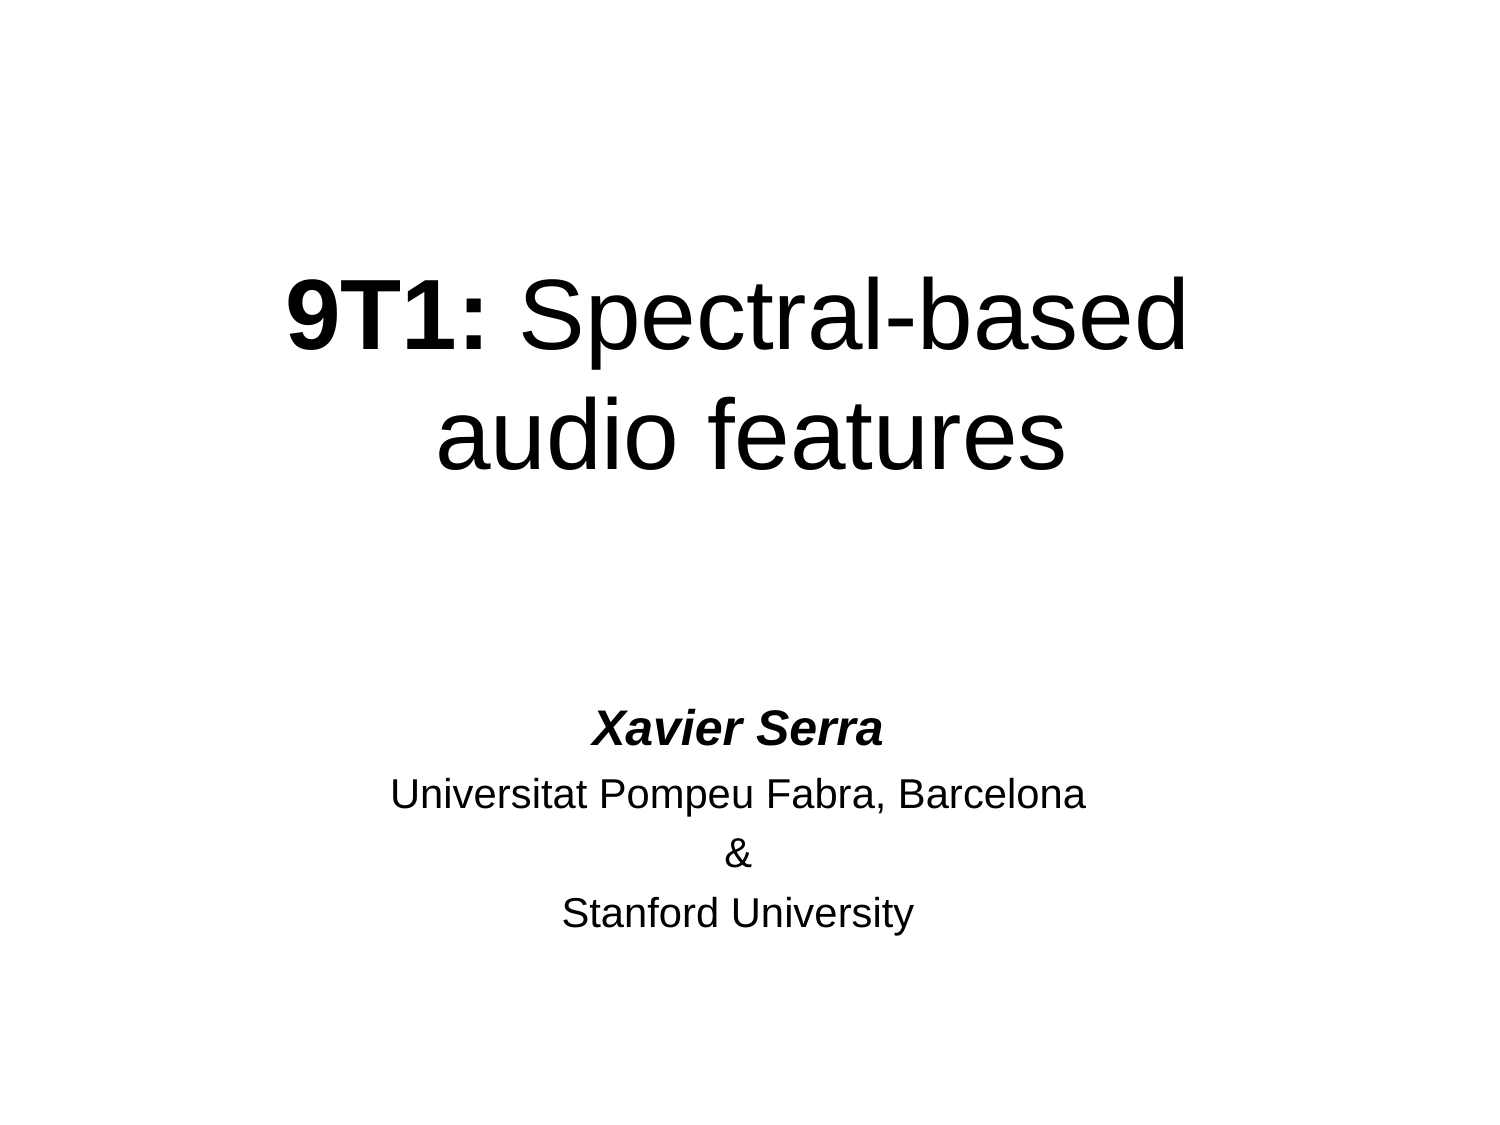

# 9T1: Spectral-based audio features
Xavier Serra
Universitat Pompeu Fabra, Barcelona
&
Stanford University